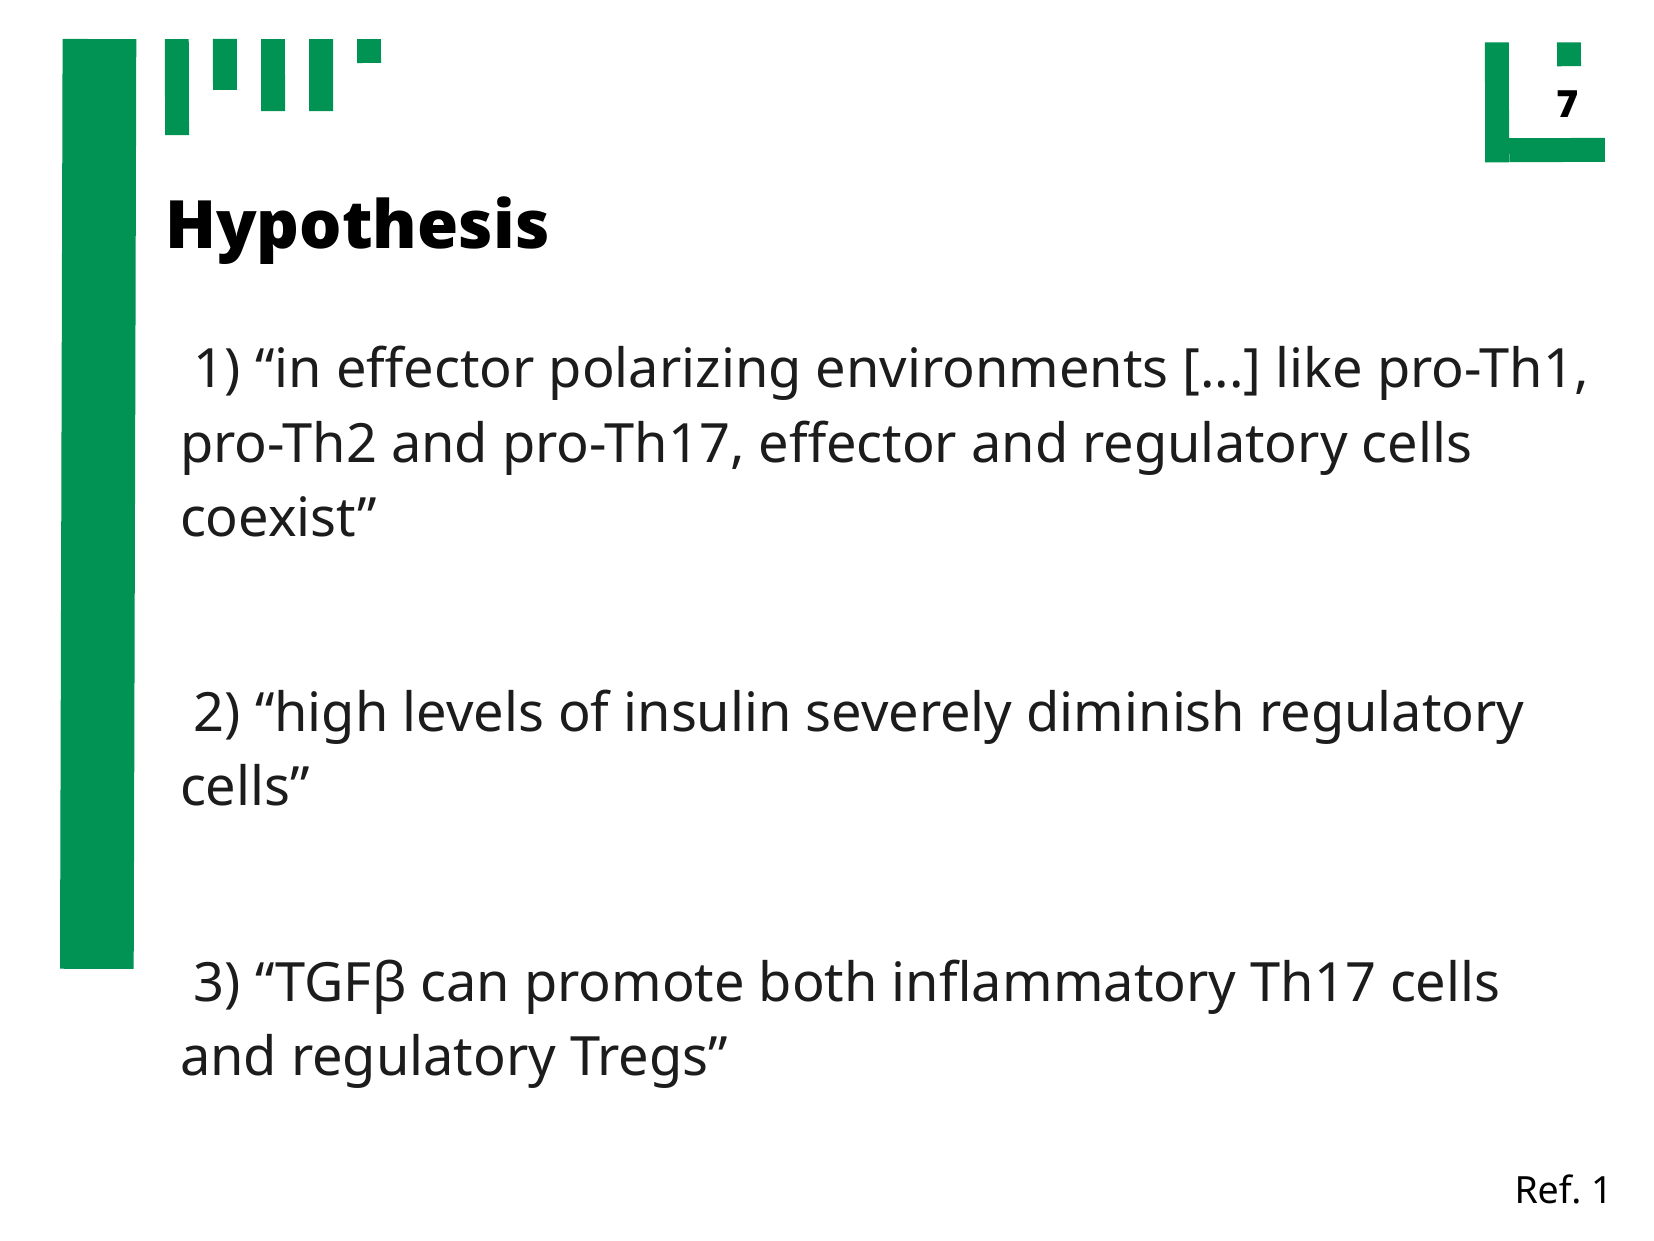

# Hypothesis
1) “in effector polarizing environments [...] like pro-Th1, pro-Th2 and pro-Th17, effector and regulatory cells coexist”
2) “high levels of insulin severely diminish regulatory cells”
3) “TGFβ can promote both inflammatory Th17 cells and regulatory Tregs”
Ref. 1